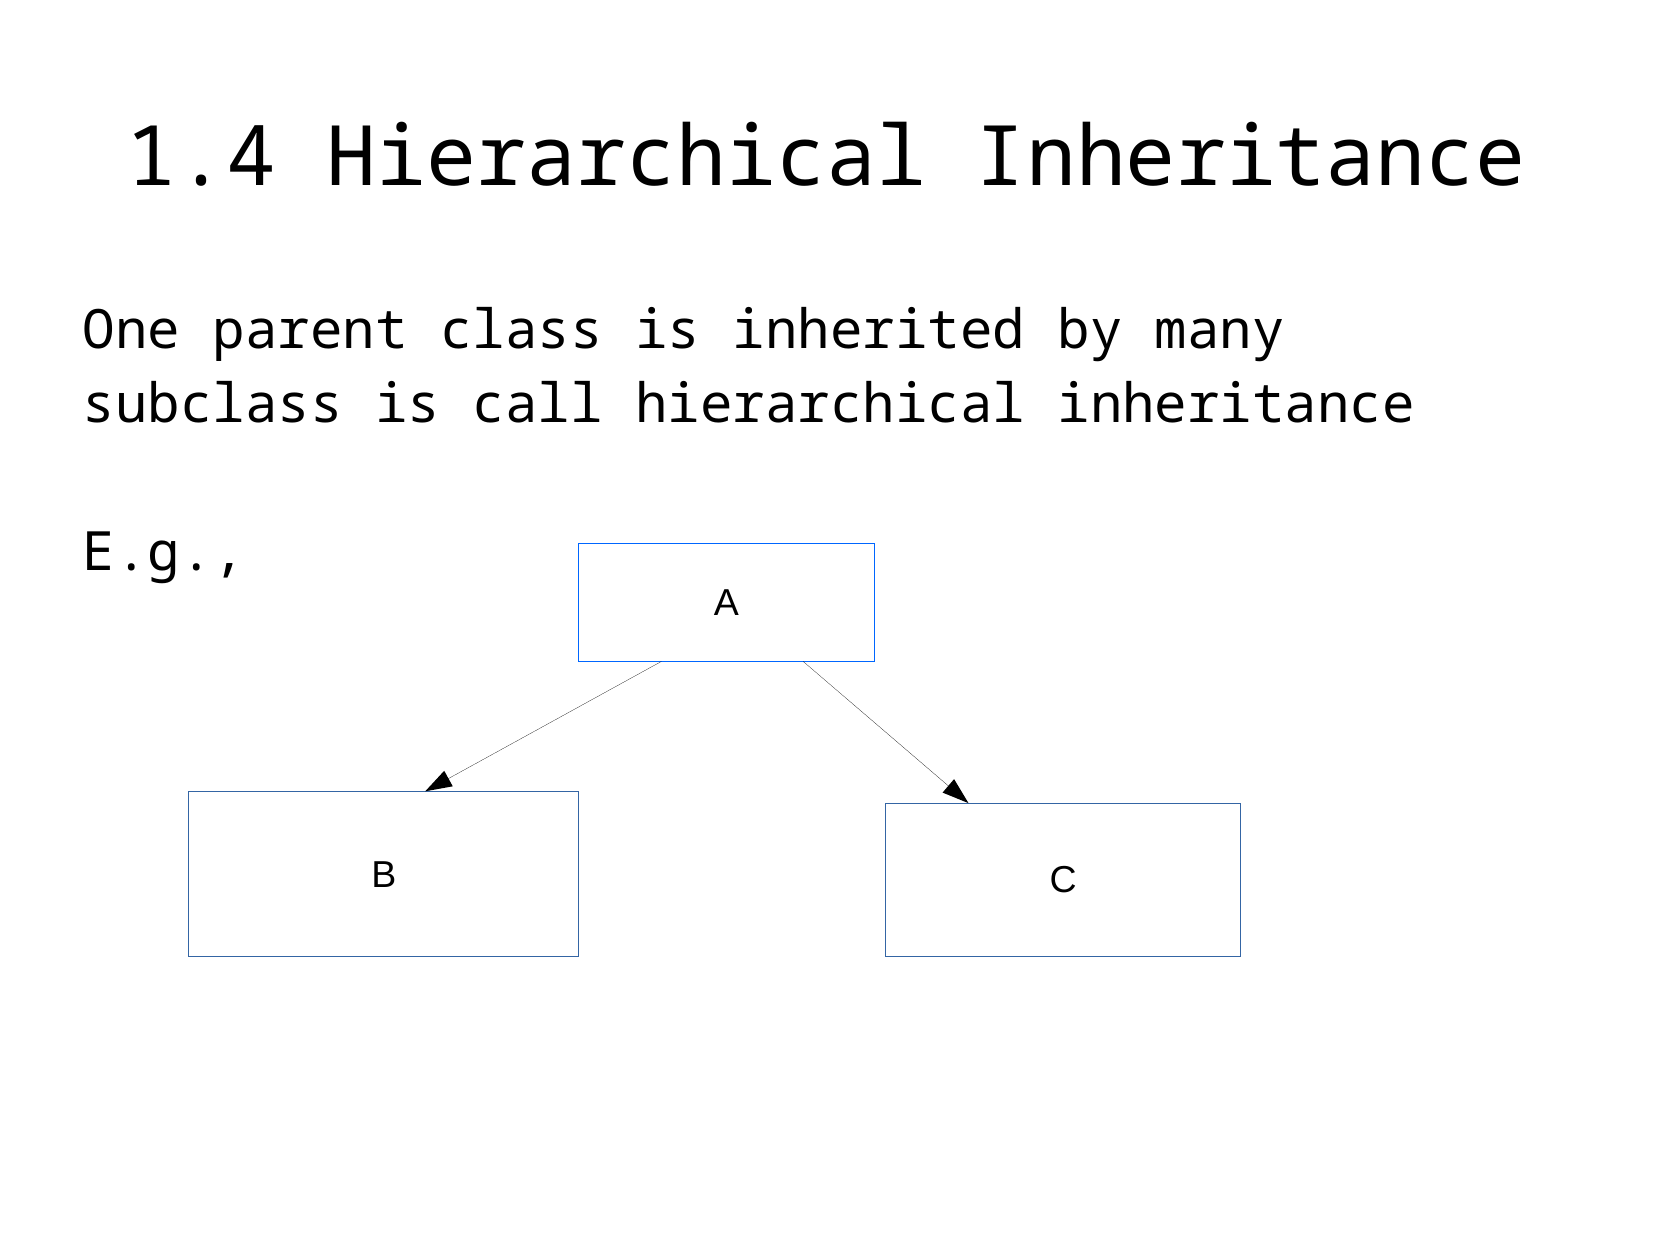

# 1.4 Hierarchical Inheritance
One parent class is inherited by many subclass is call hierarchical inheritance
E.g.,
A
B
C